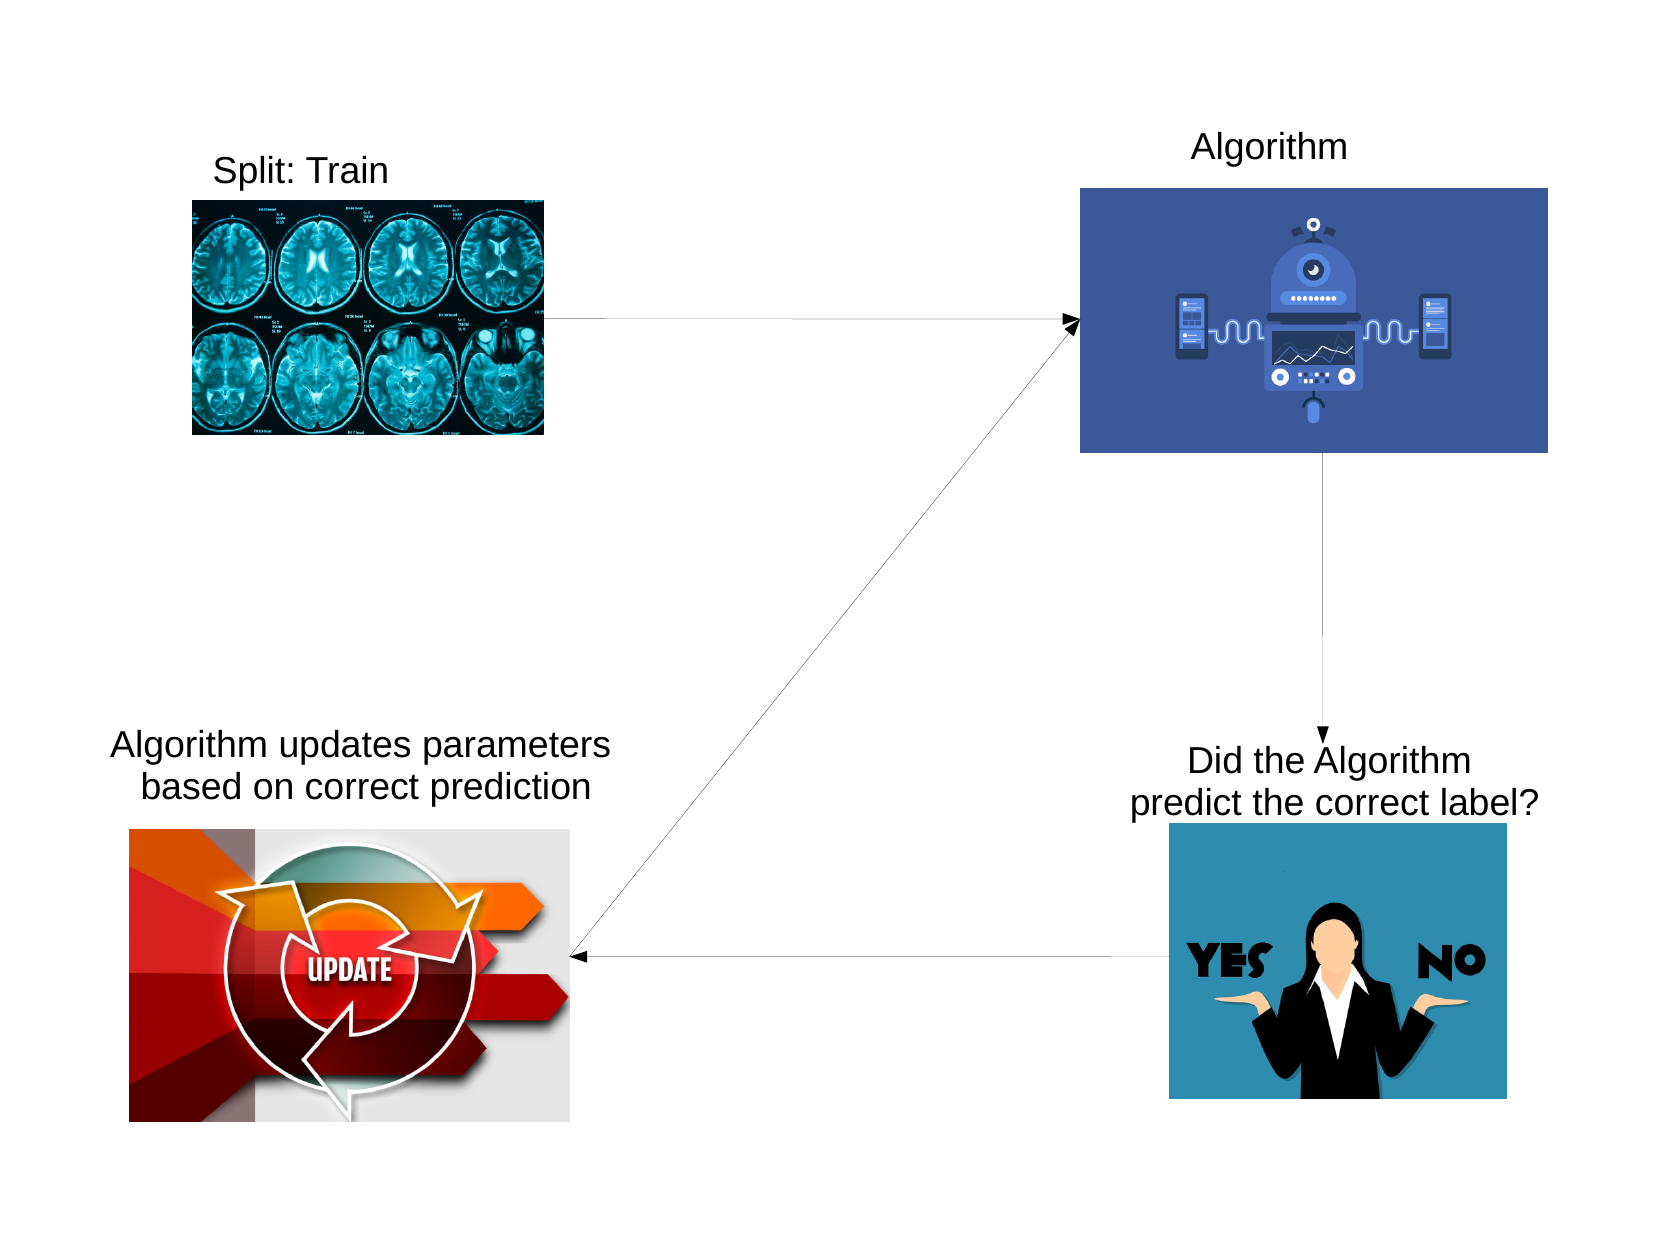

Algorithm
Split: Train
Algorithm updates parameters
based on correct prediction
Did the Algorithm
predict the correct label?